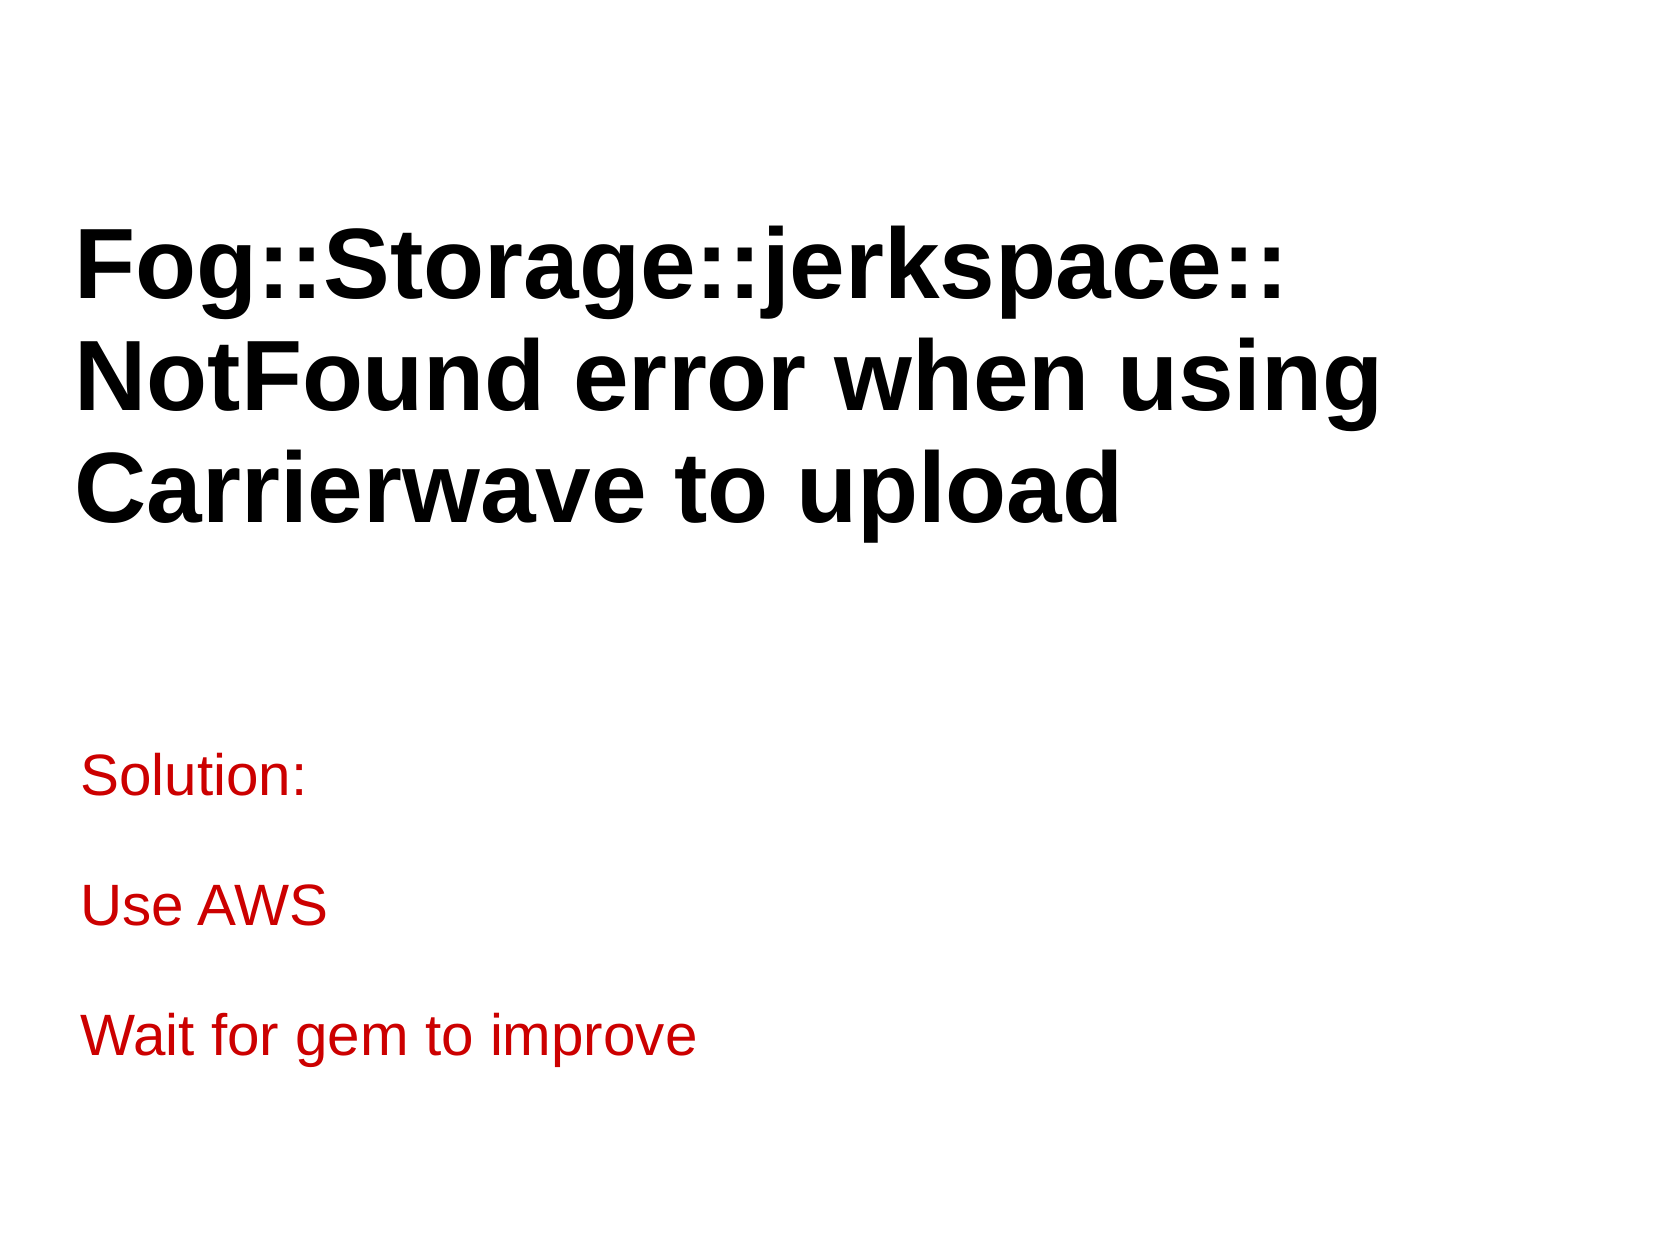

Fog::Storage::jerkspace::
NotFound error when using Carrierwave to upload
Solution:
Use AWS
Wait for gem to improve